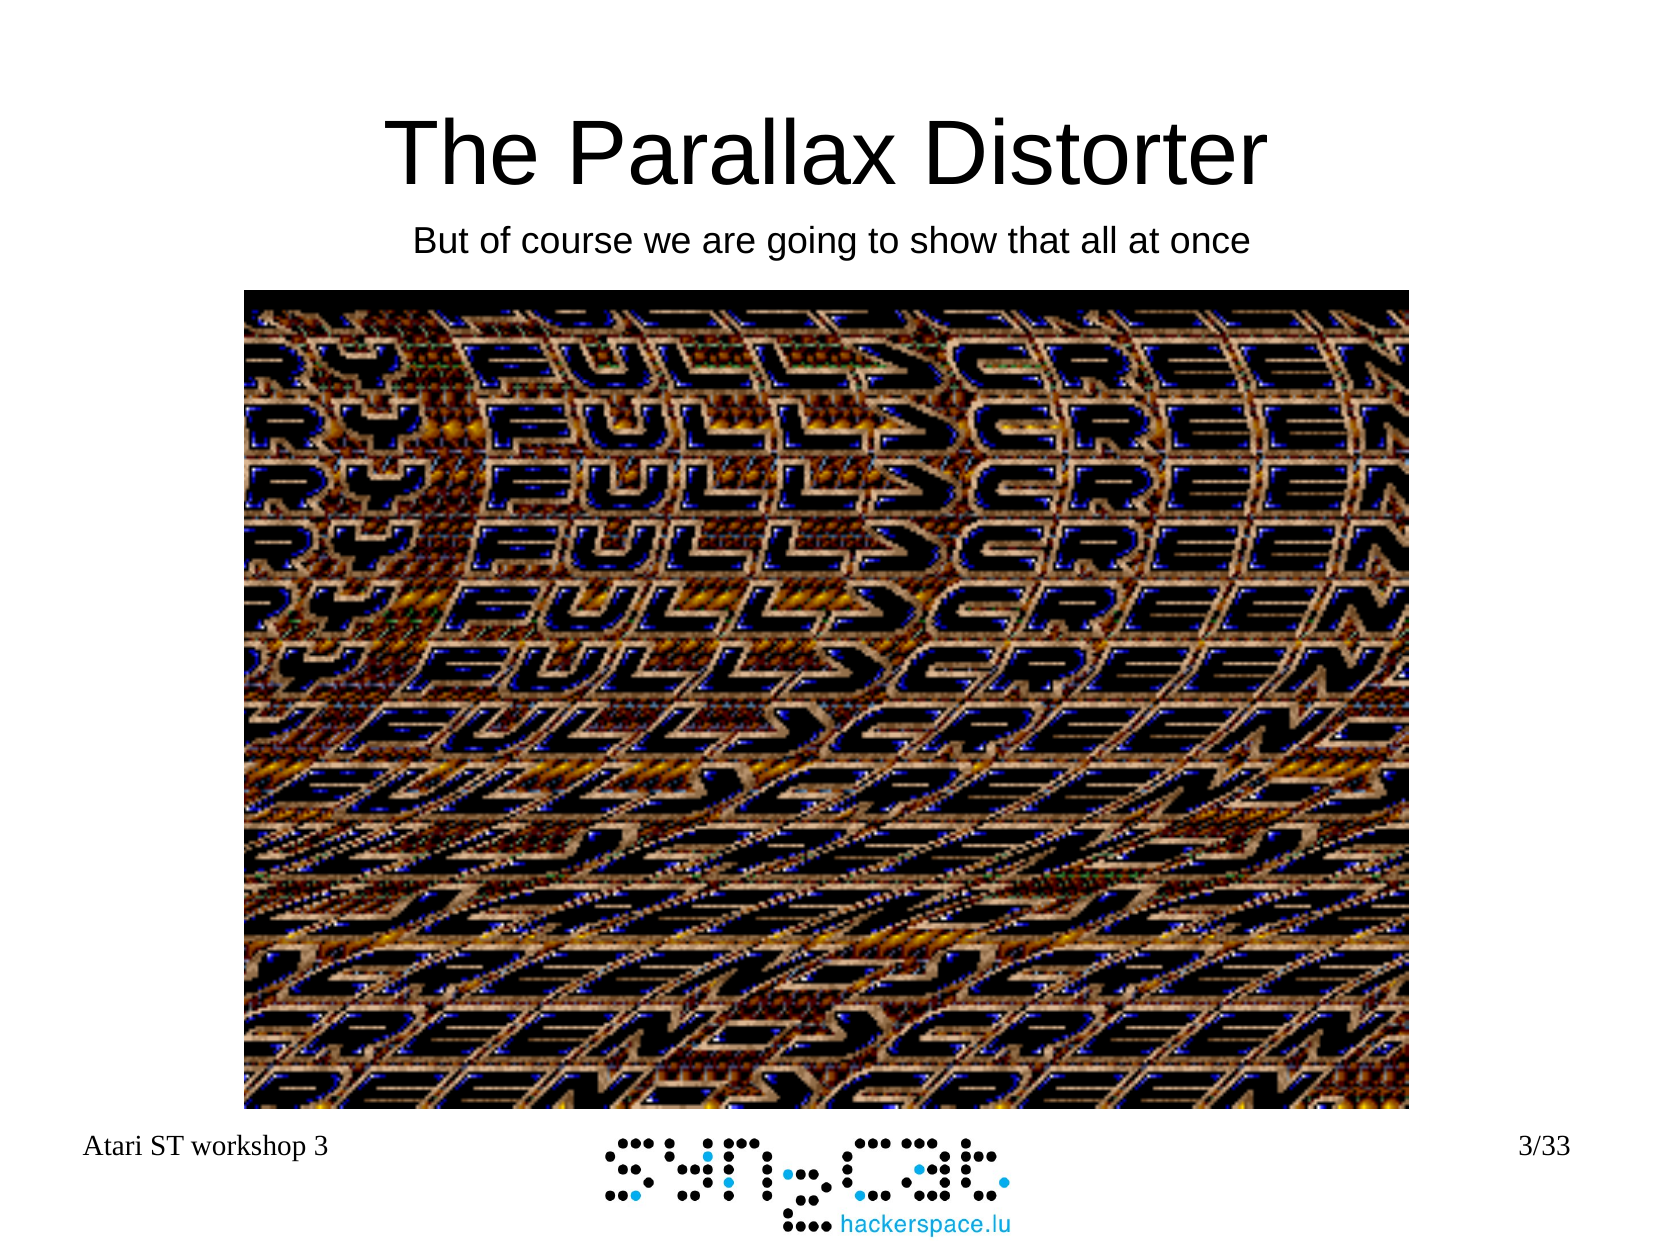

# The Parallax Distorter
But of course we are going to show that all at once
3